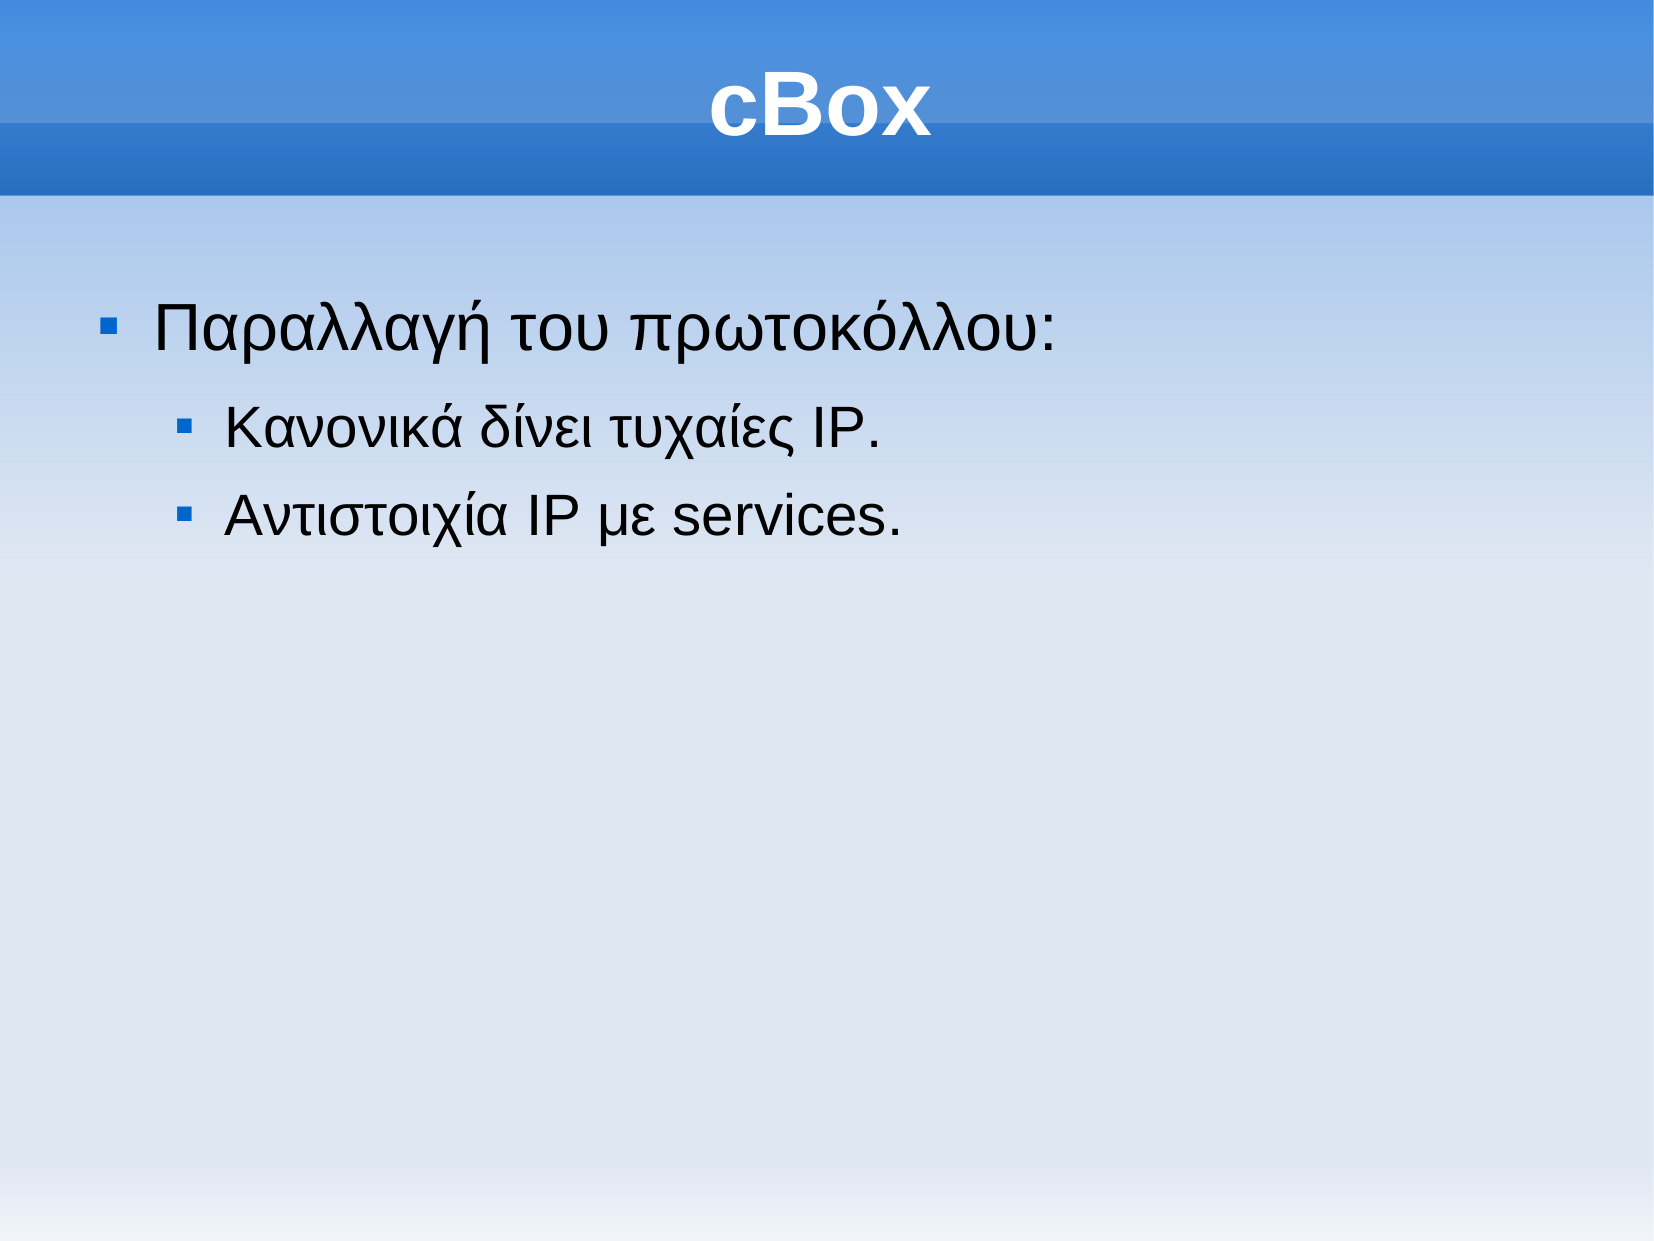

# cBox
Παραλλαγή του πρωτοκόλλου:
Κανονικά δίνει τυχαίες IP.
Αντιστοιχία IP με services.